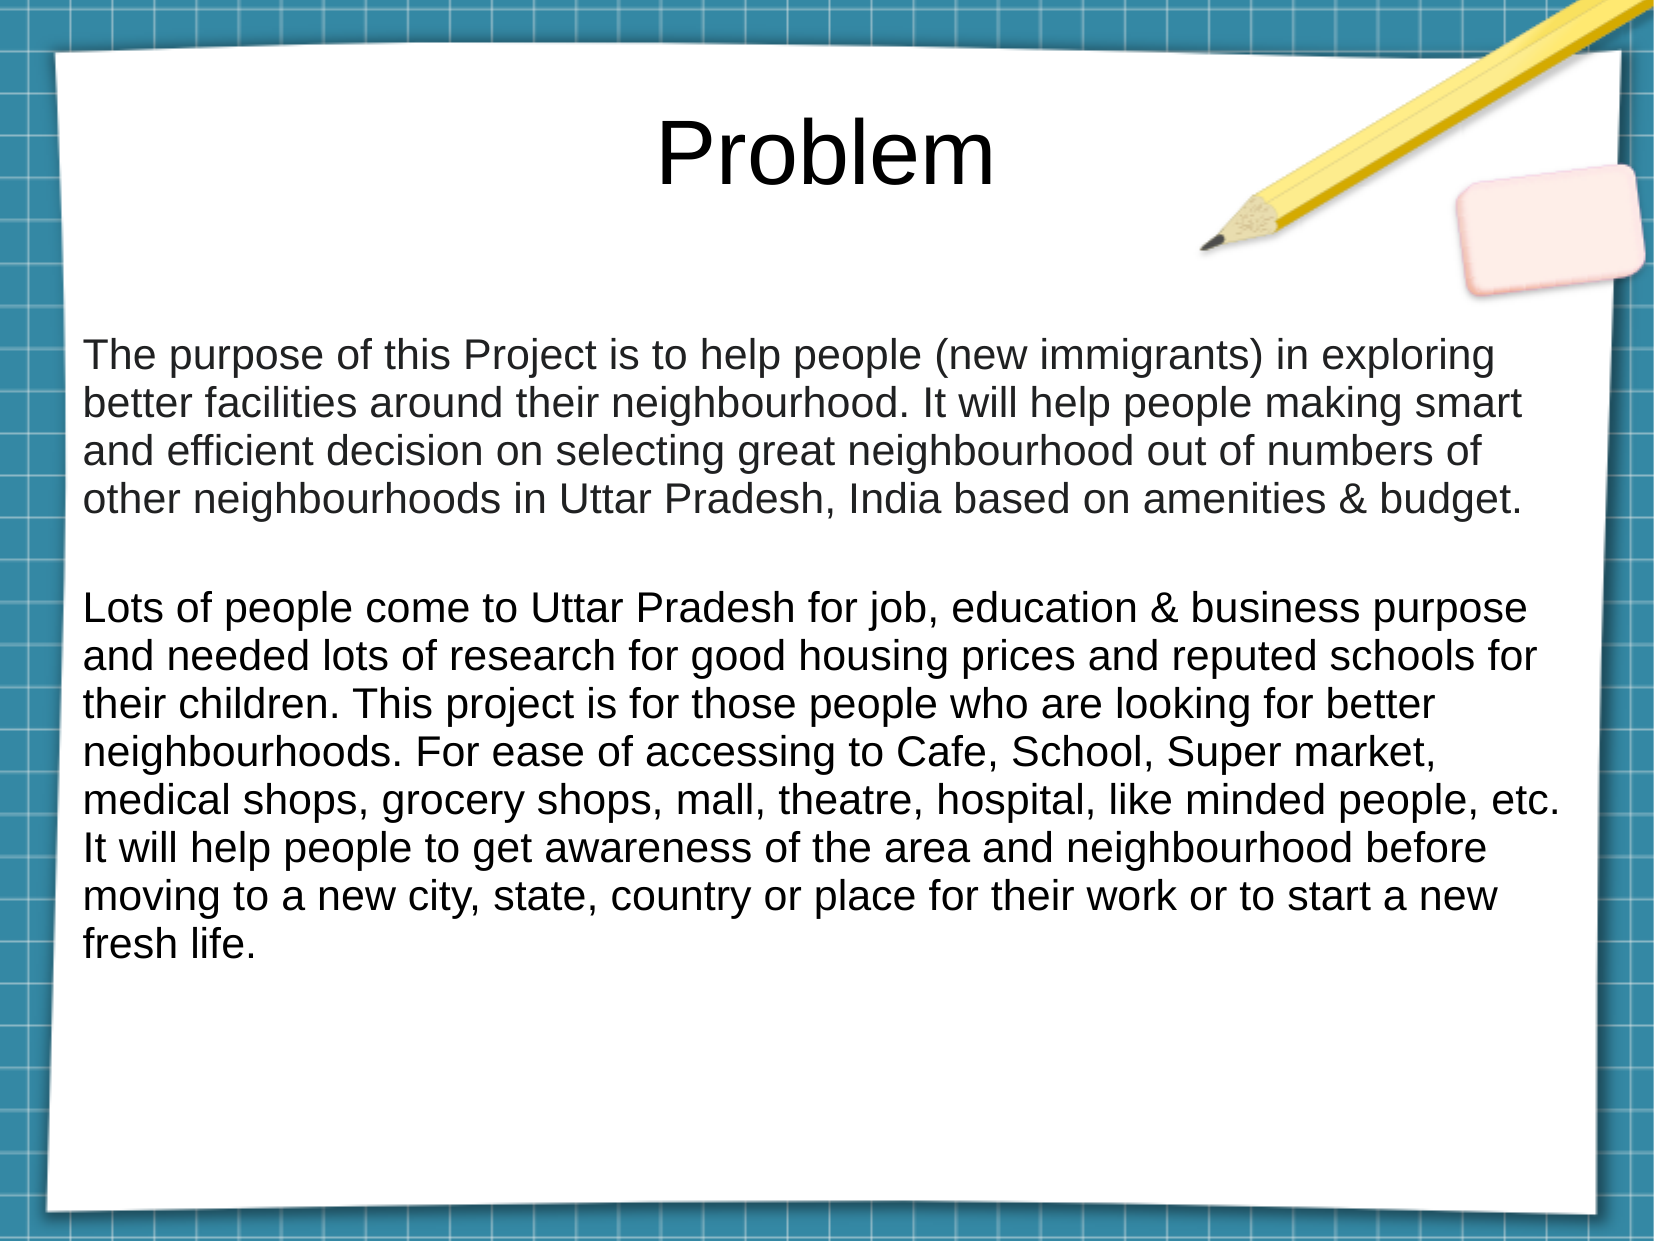

# Problem
The purpose of this Project is to help people (new immigrants) in exploring better facilities around their neighbourhood. It will help people making smart and efficient decision on selecting great neighbourhood out of numbers of other neighbourhoods in Uttar Pradesh, India based on amenities & budget.
Lots of people come to Uttar Pradesh for job, education & business purpose and needed lots of research for good housing prices and reputed schools for their children. This project is for those people who are looking for better neighbourhoods. For ease of accessing to Cafe, School, Super market, medical shops, grocery shops, mall, theatre, hospital, like minded people, etc.
It will help people to get awareness of the area and neighbourhood before moving to a new city, state, country or place for their work or to start a new fresh life.